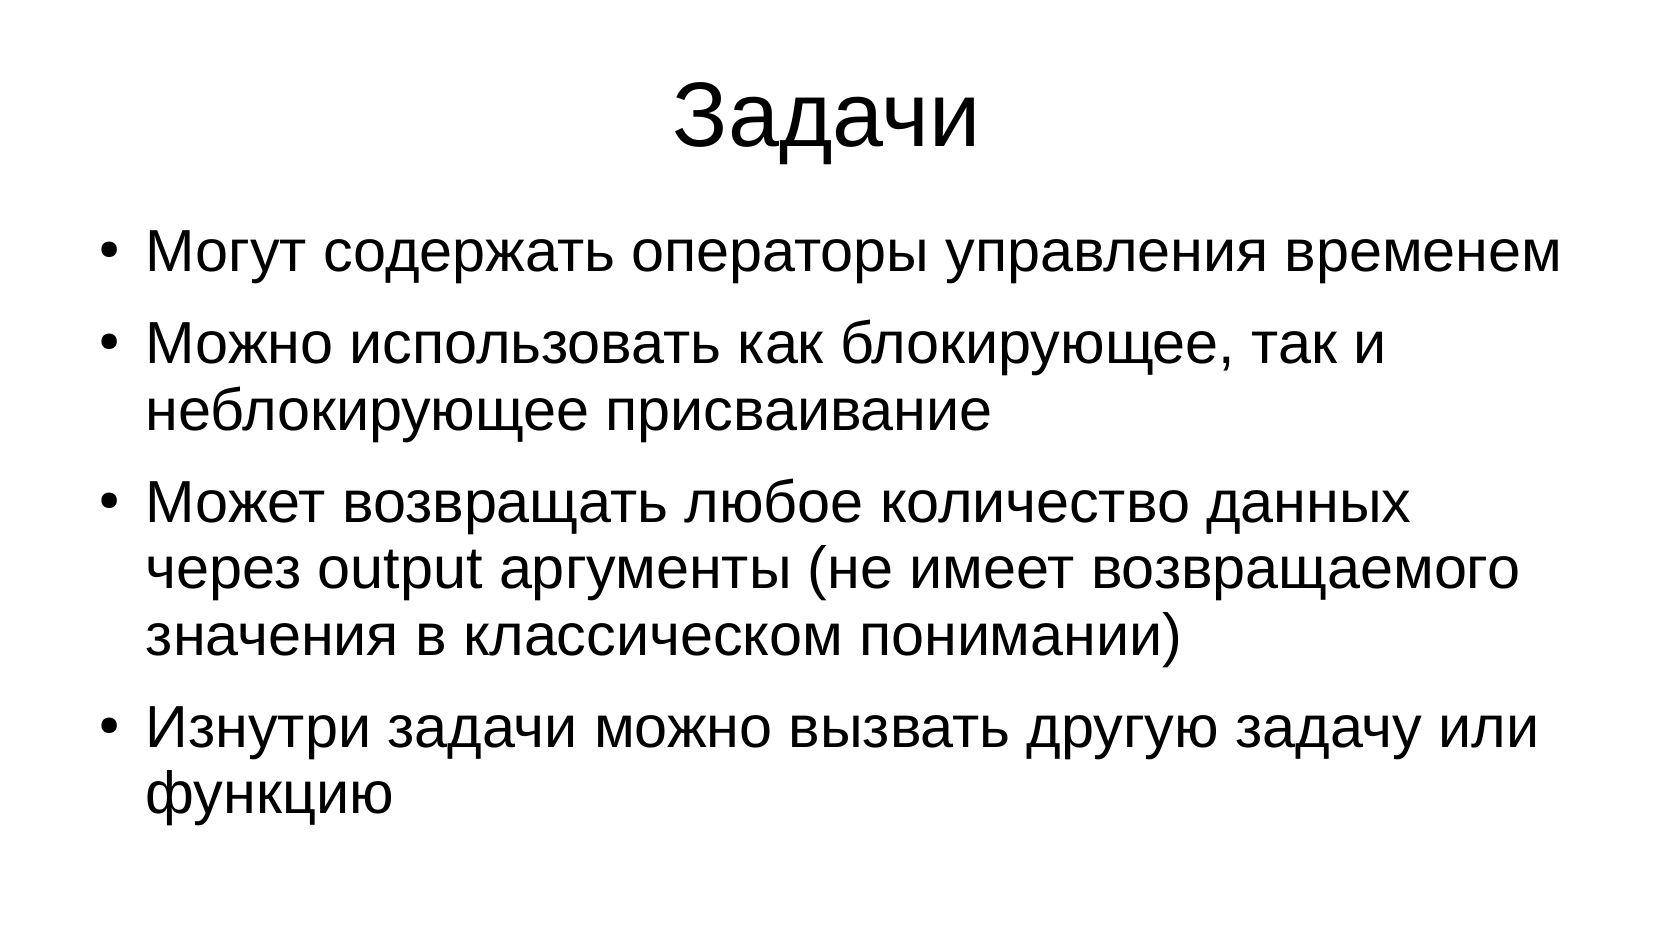

# Задачи
Могут содержать операторы управления временем
Можно использовать как блокирующее, так и неблокирующее присваивание
Может возвращать любое количество данных через output аргументы (не имеет возвращаемого значения в классическом понимании)
Изнутри задачи можно вызвать другую задачу или функцию